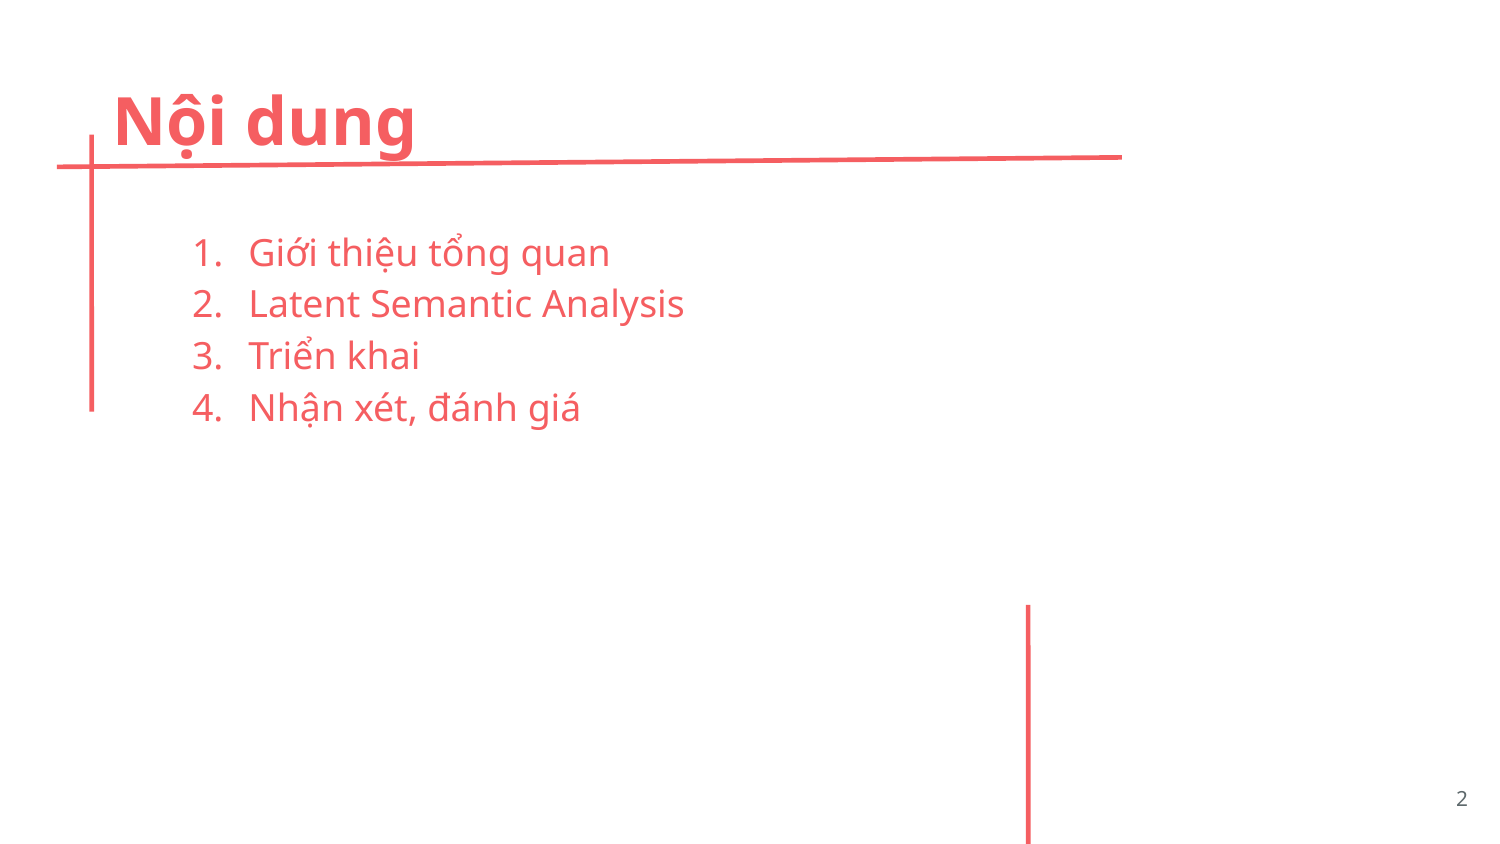

# Nội dung
Giới thiệu tổng quan
Latent Semantic Analysis
Triển khai
Nhận xét, đánh giá